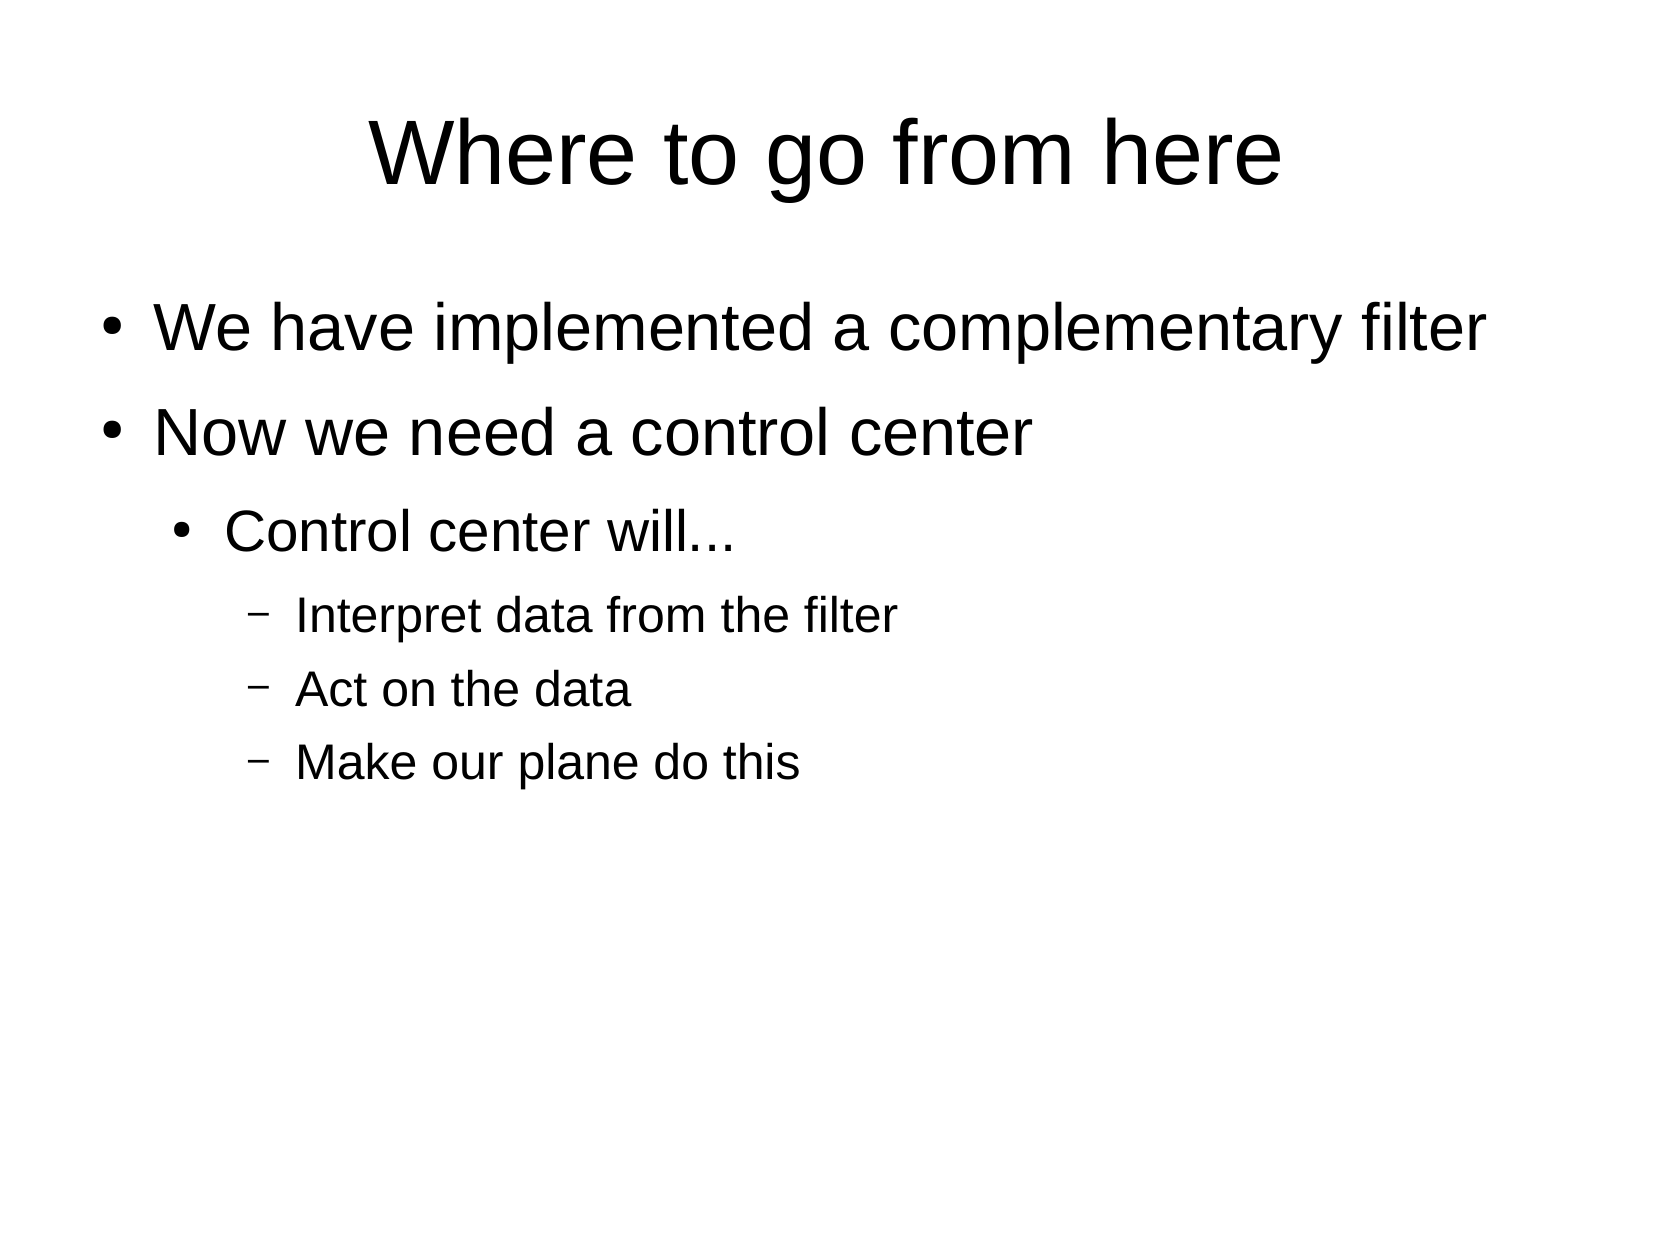

# Where to go from here
We have implemented a complementary filter
Now we need a control center
Control center will...
Interpret data from the filter
Act on the data
Make our plane do this